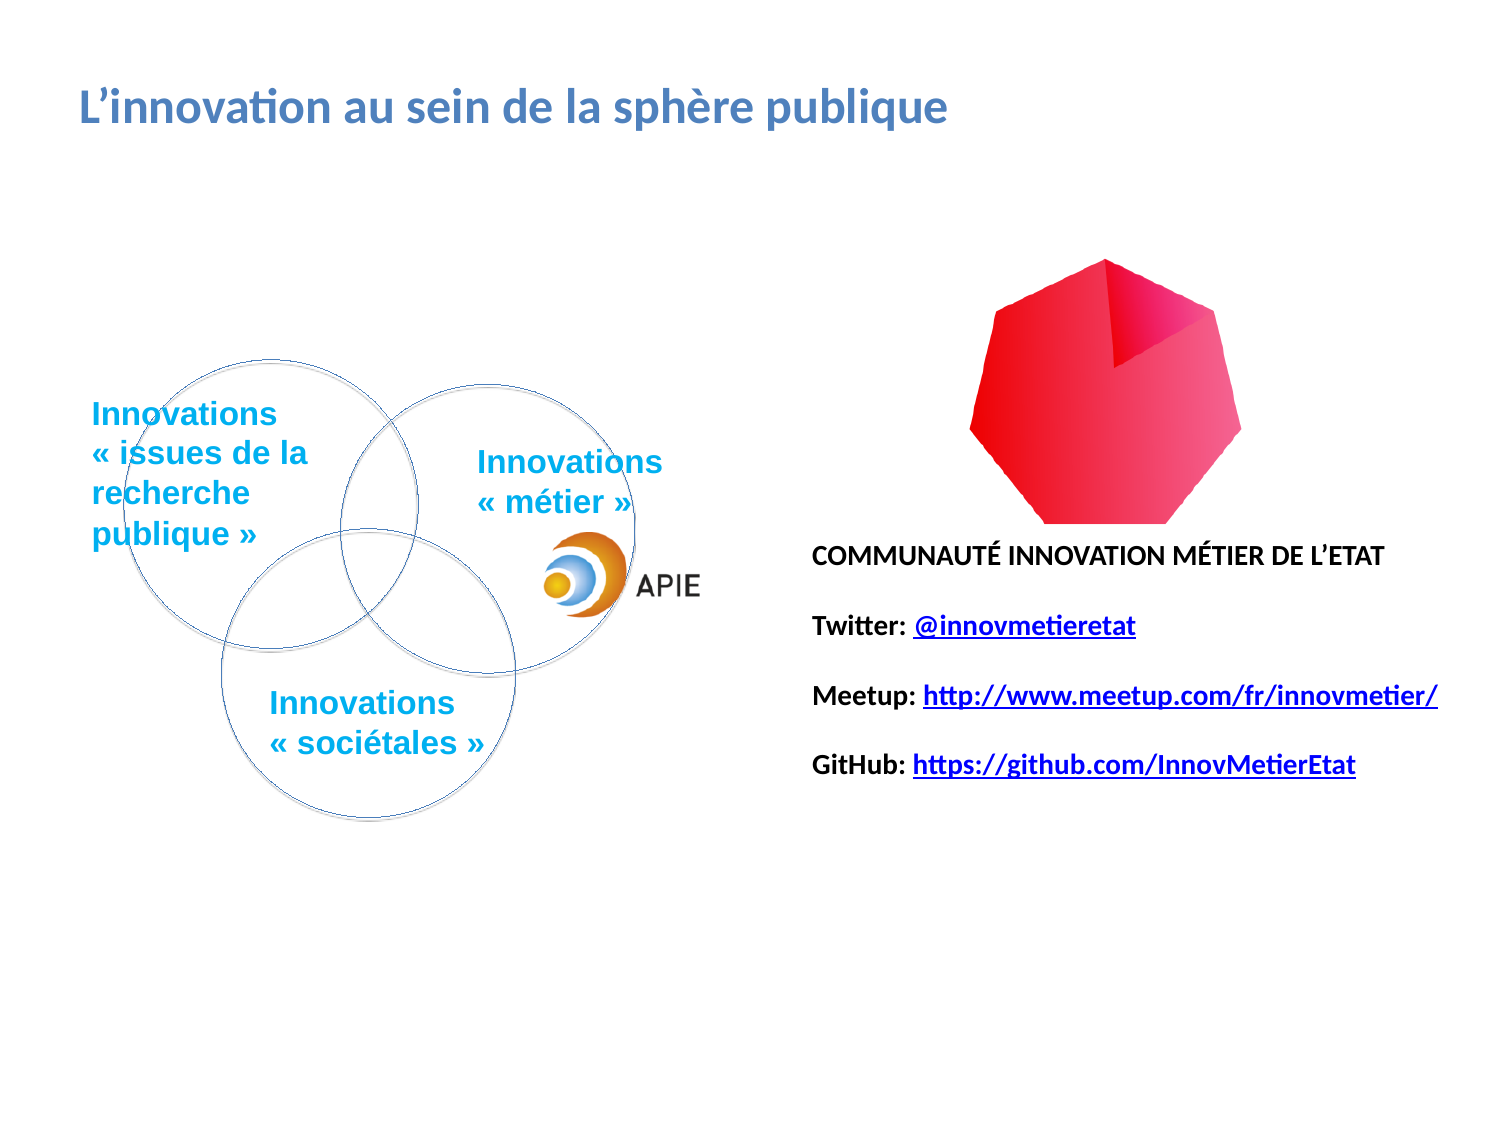

L’innovation au sein de la sphère publique
Innovations « issues de la recherche publique »
Innovations
« métier »
COMMUNAUTÉ INNOVATION MÉTIER DE L’ETAT
Twitter: @innovmetieretat
Meetup: http://www.meetup.com/fr/innovmetier/
GitHub: https://github.com/InnovMetierEtat
Innovations
« sociétales »